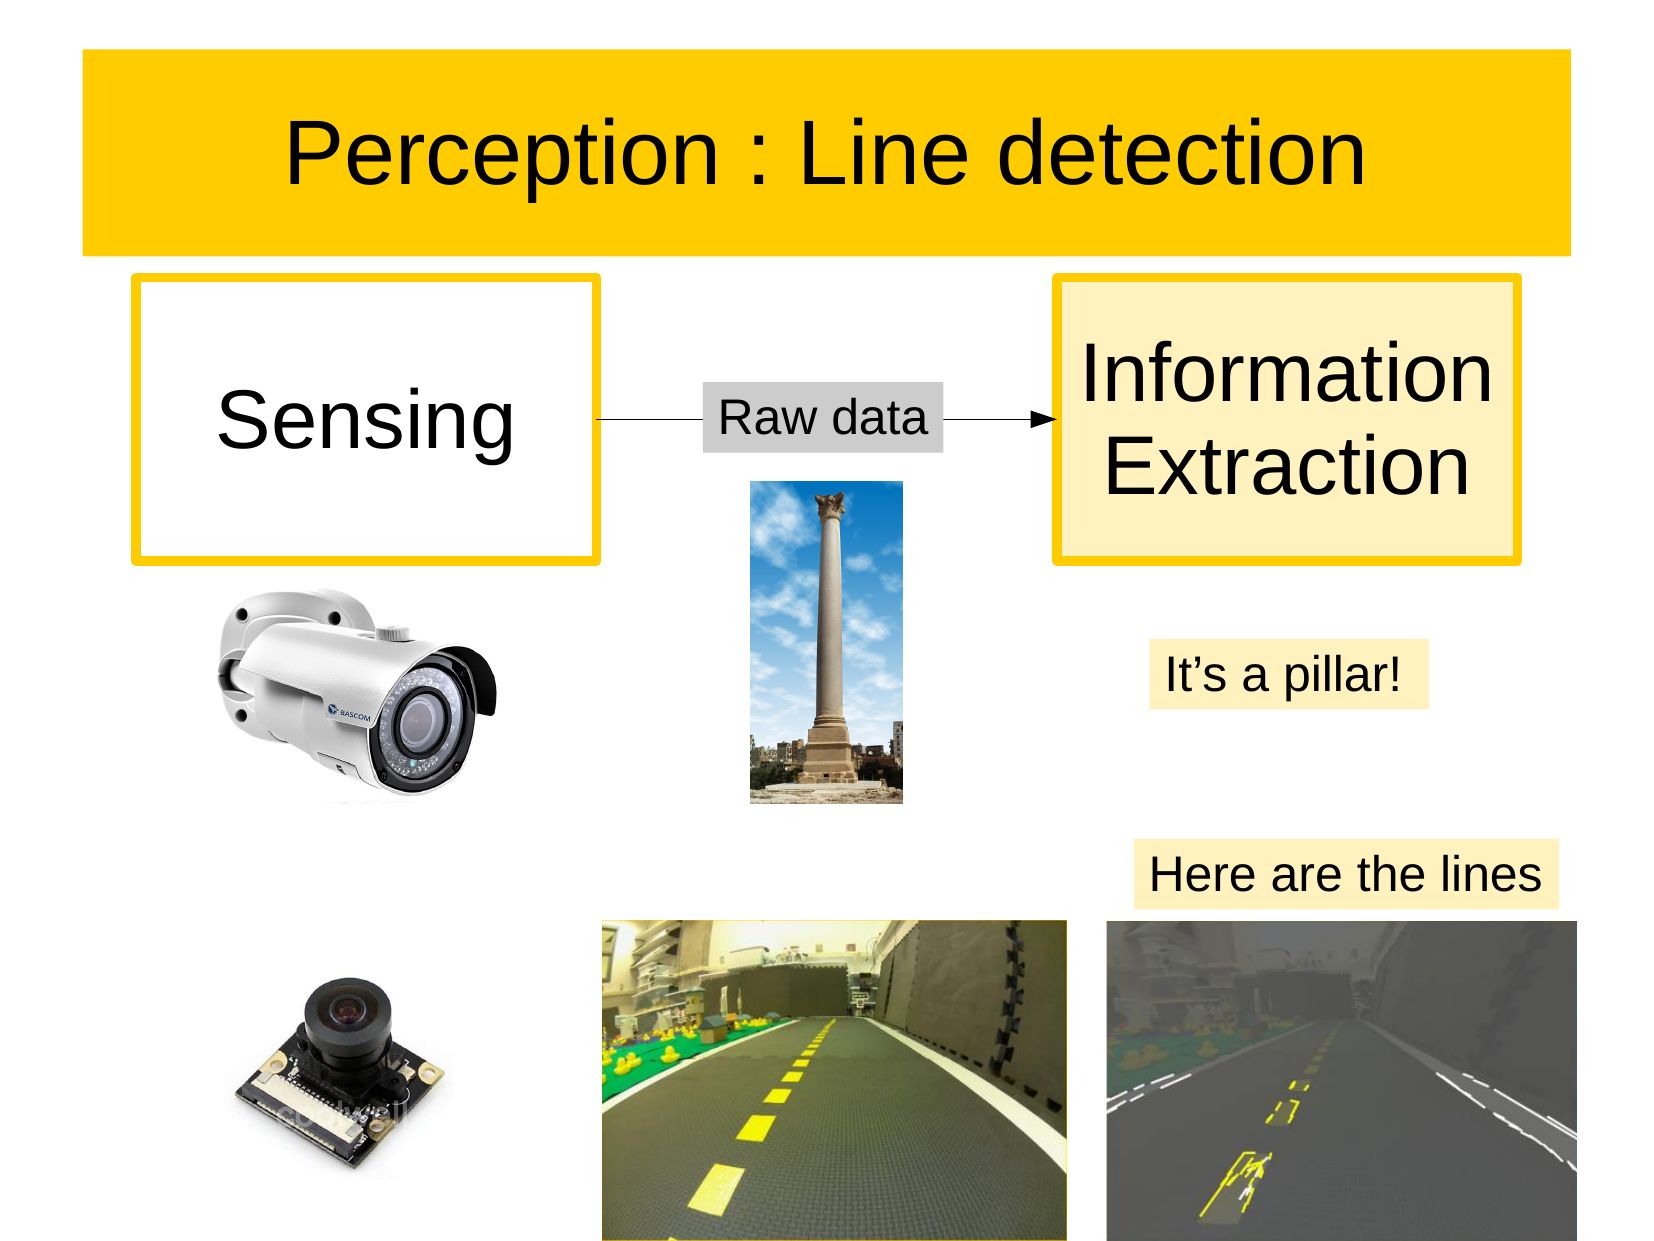

# Perception : Line detection
Sensing
Information
Extraction
Raw data
It’s a pillar!
Here are the lines